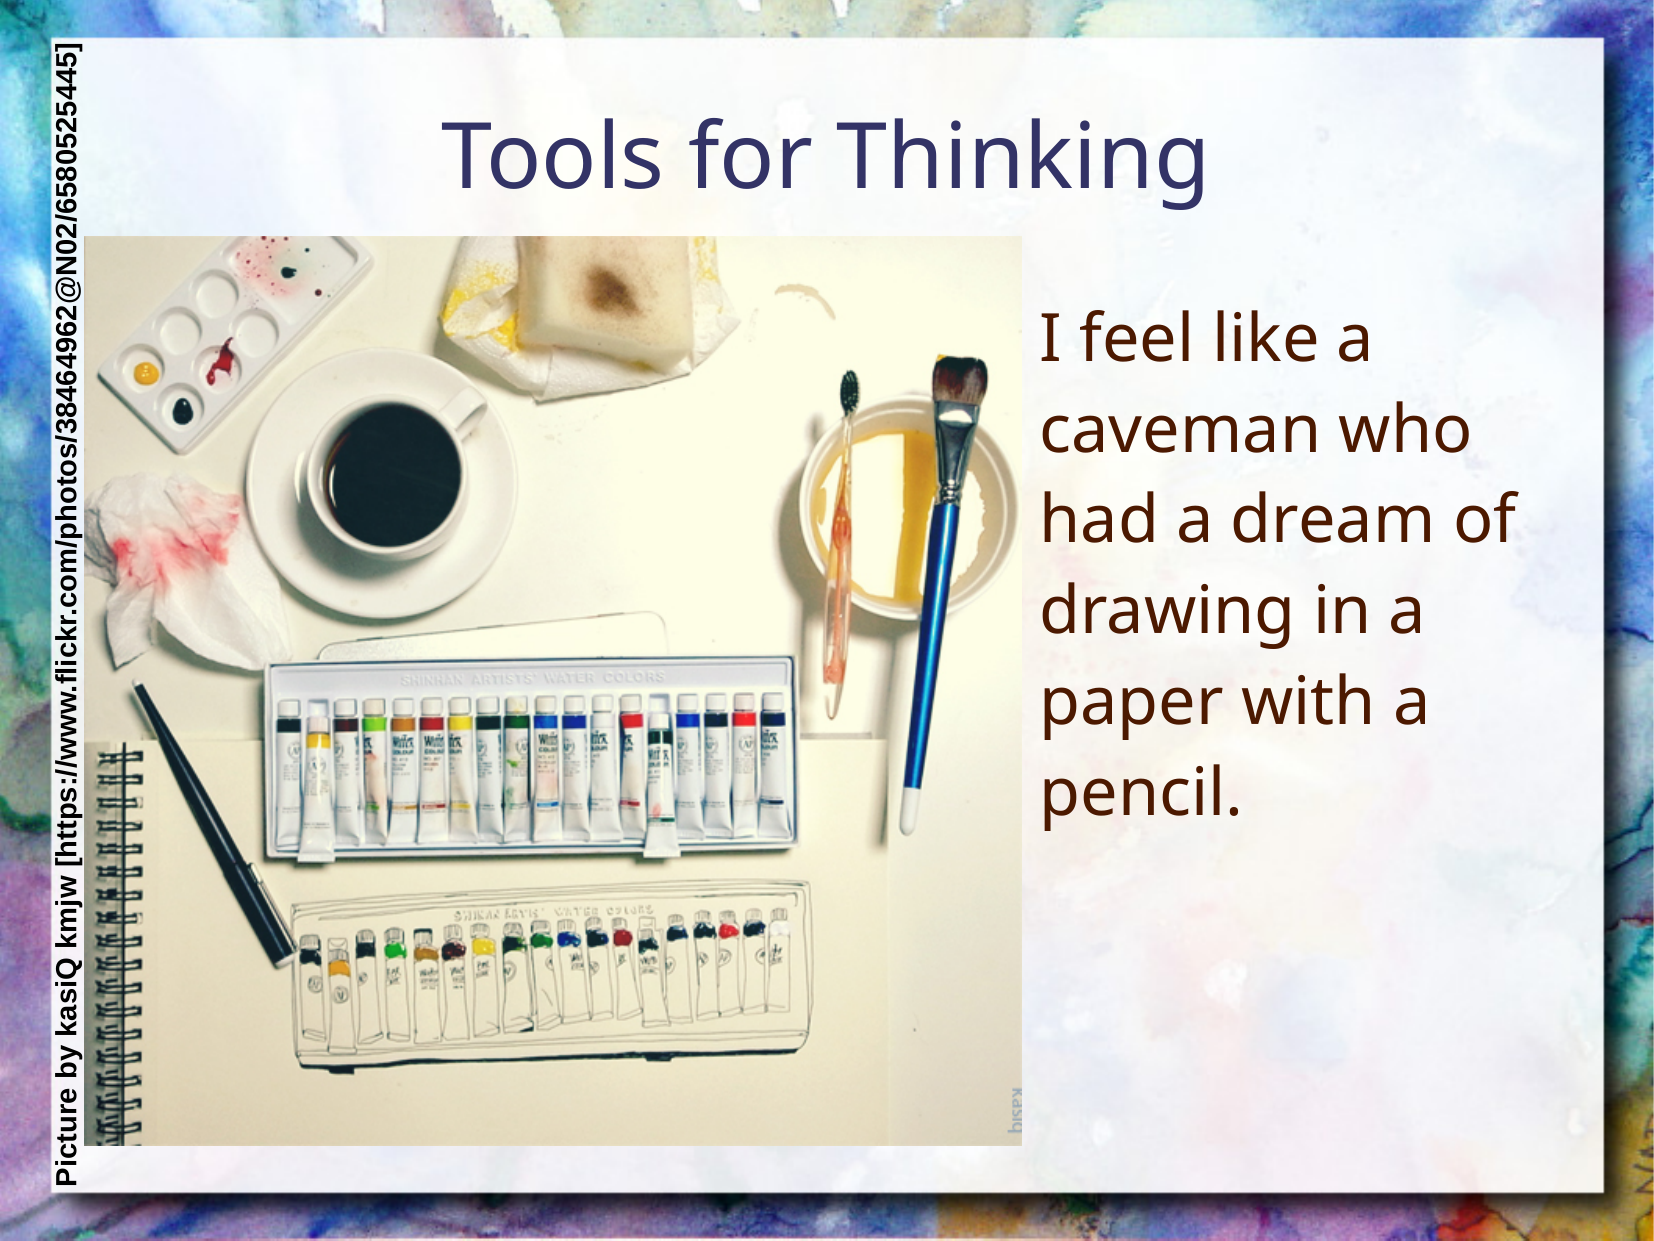

# Tools for Thinking
I feel like a caveman who had a dream of drawing in a paper with a pencil.
Picture by kasiQ kmjw [https://www.flickr.com/photos/38464962@N02/6580525445]